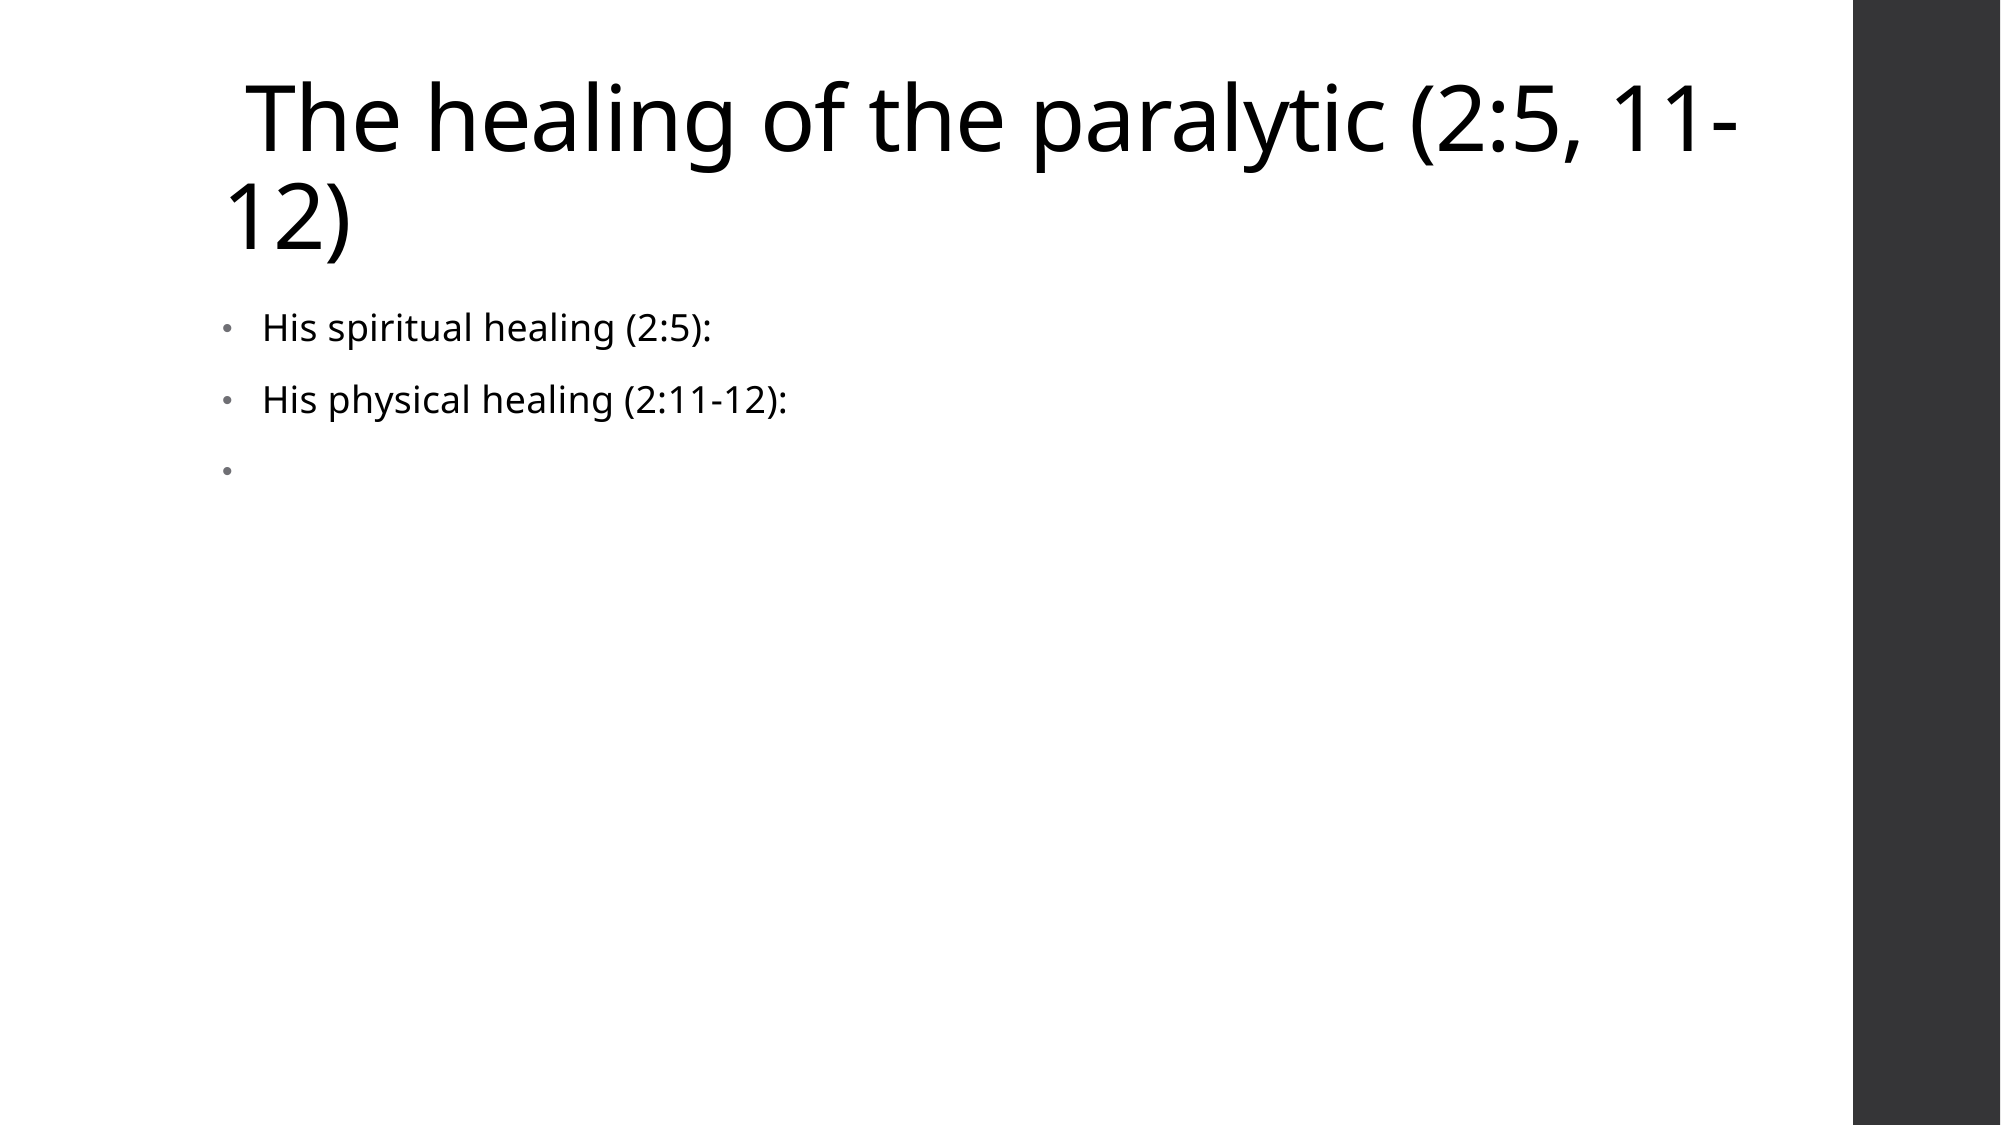

# The healing of the paralytic (2:5, 11-12)
 His spiritual healing (2:5):
 His physical healing (2:11-12):